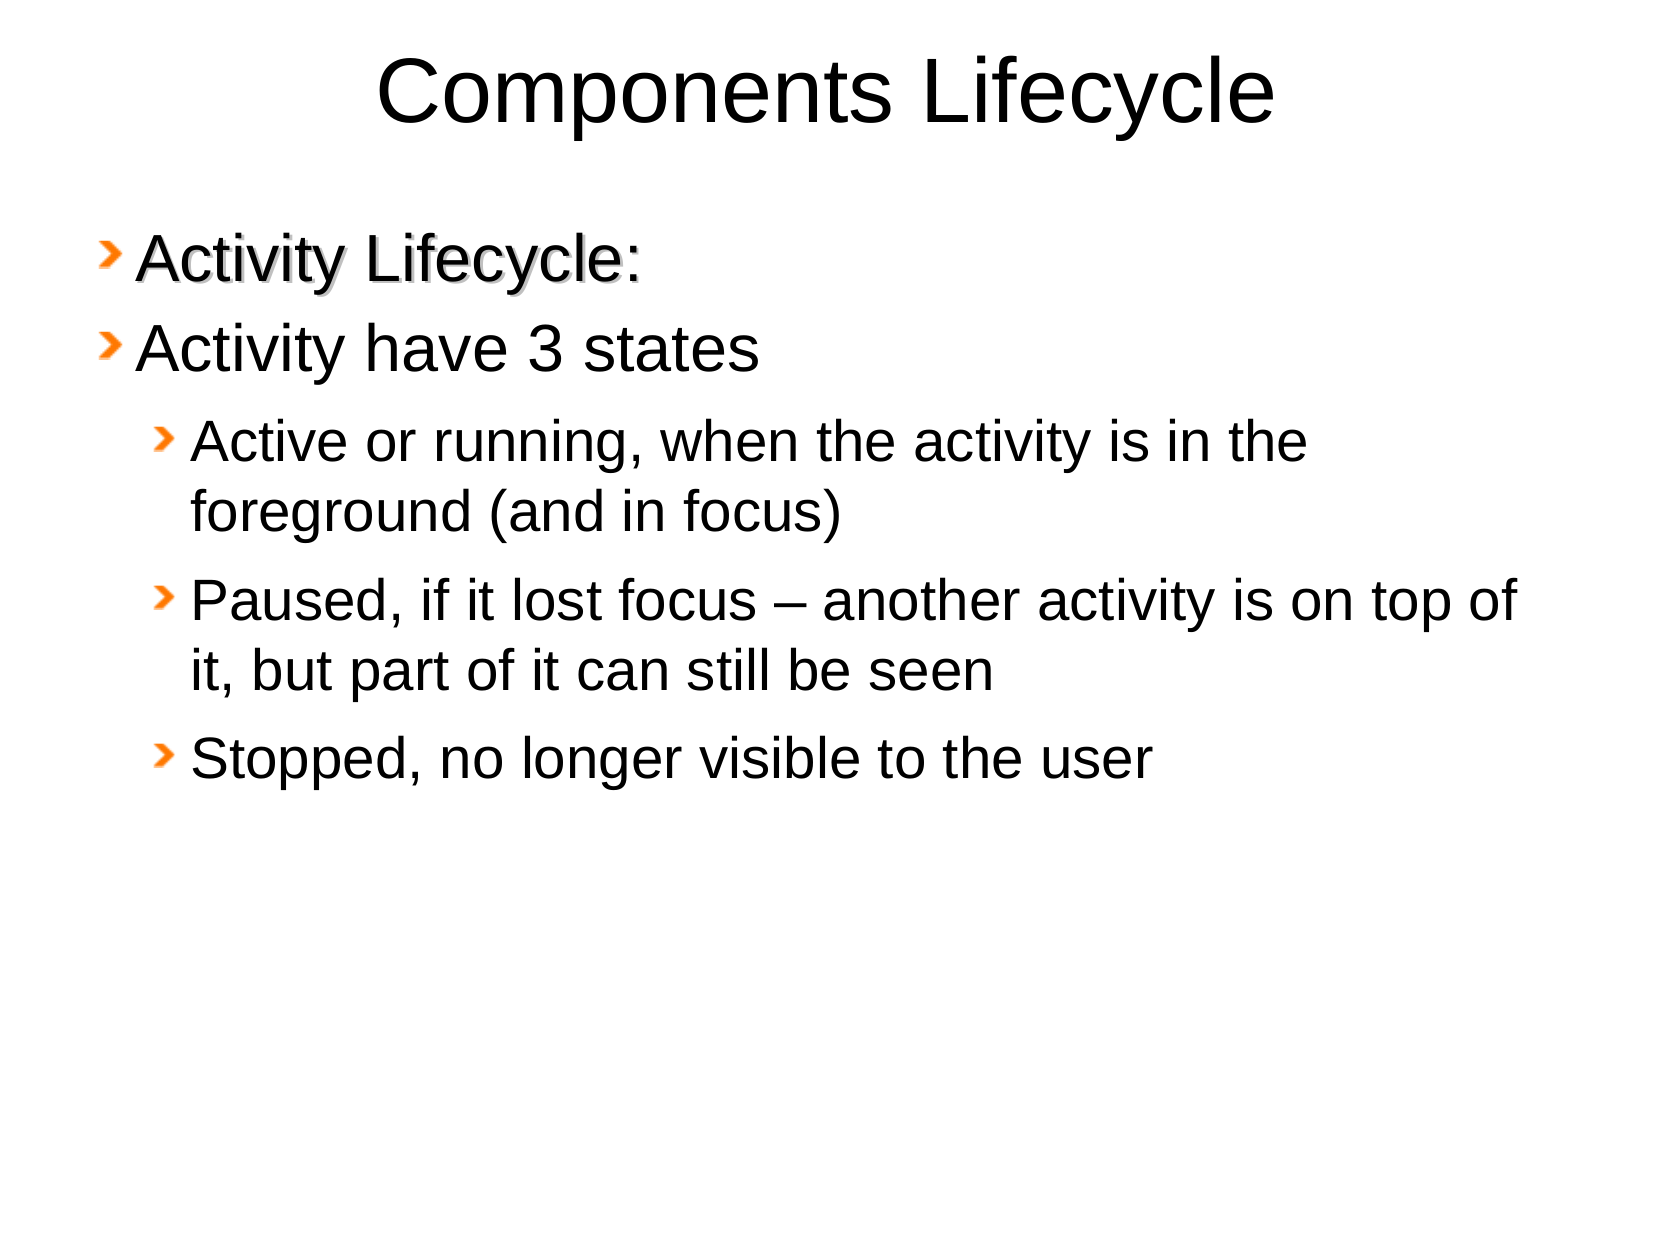

# Components Lifecycle
Activity Lifecycle:
Activity have 3 states
Active or running, when the activity is in the foreground (and in focus)
Paused, if it lost focus – another activity is on top of it, but part of it can still be seen
Stopped, no longer visible to the user